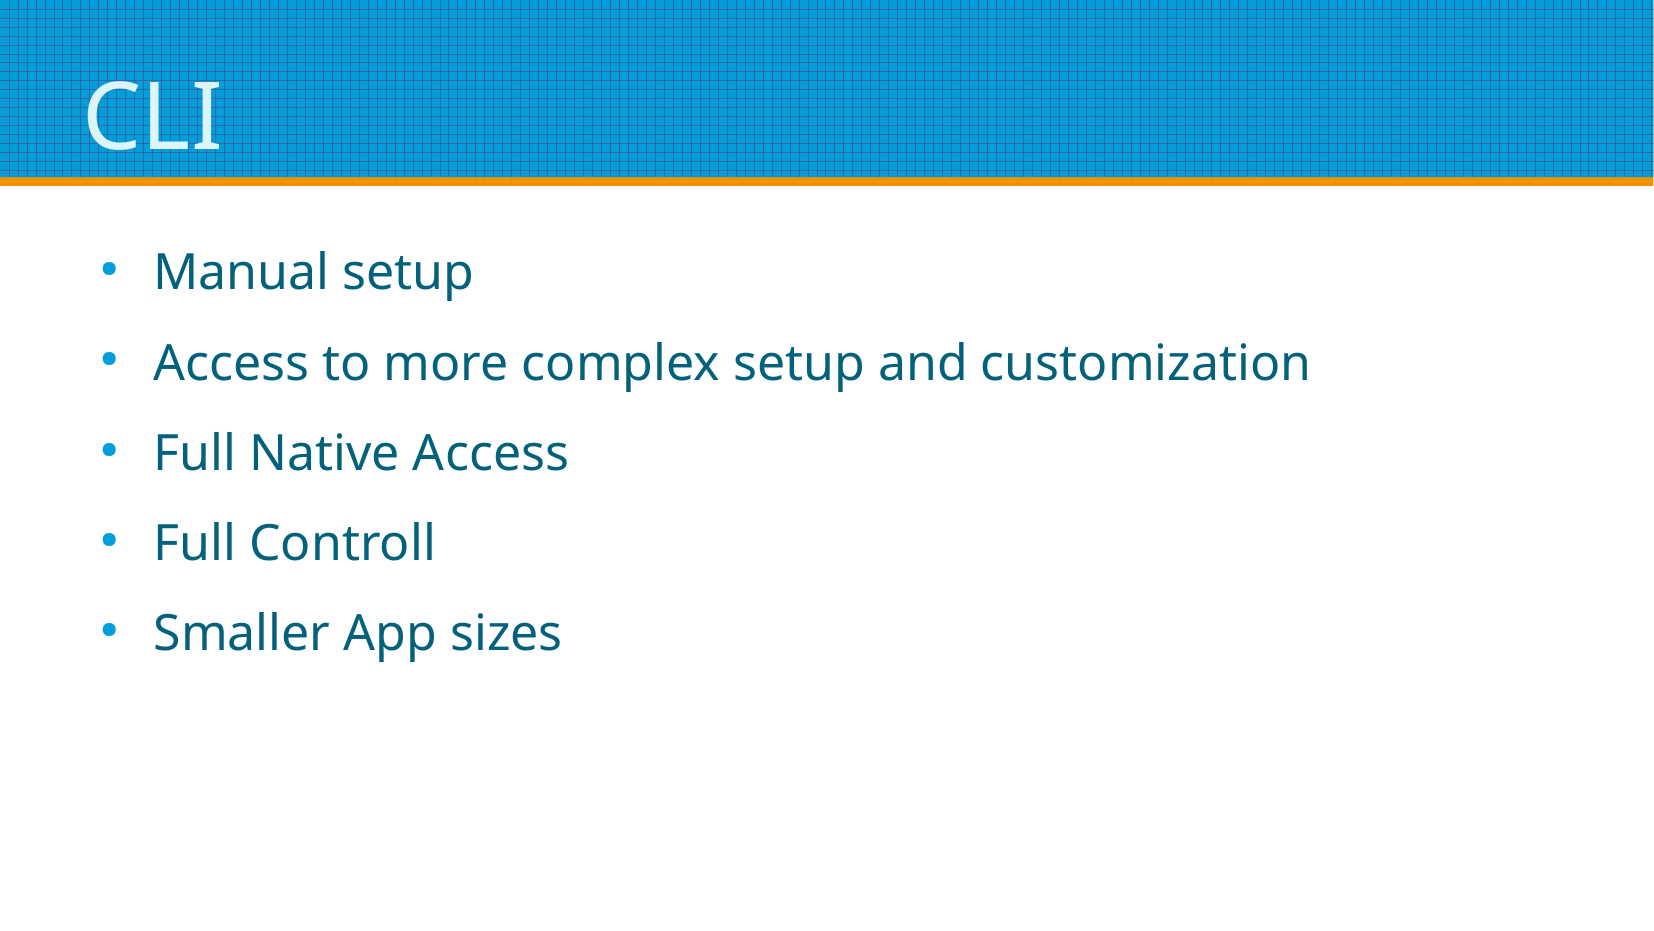

# CLI
Manual setup
Access to more complex setup and customization
Full Native Access
Full Controll
Smaller App sizes